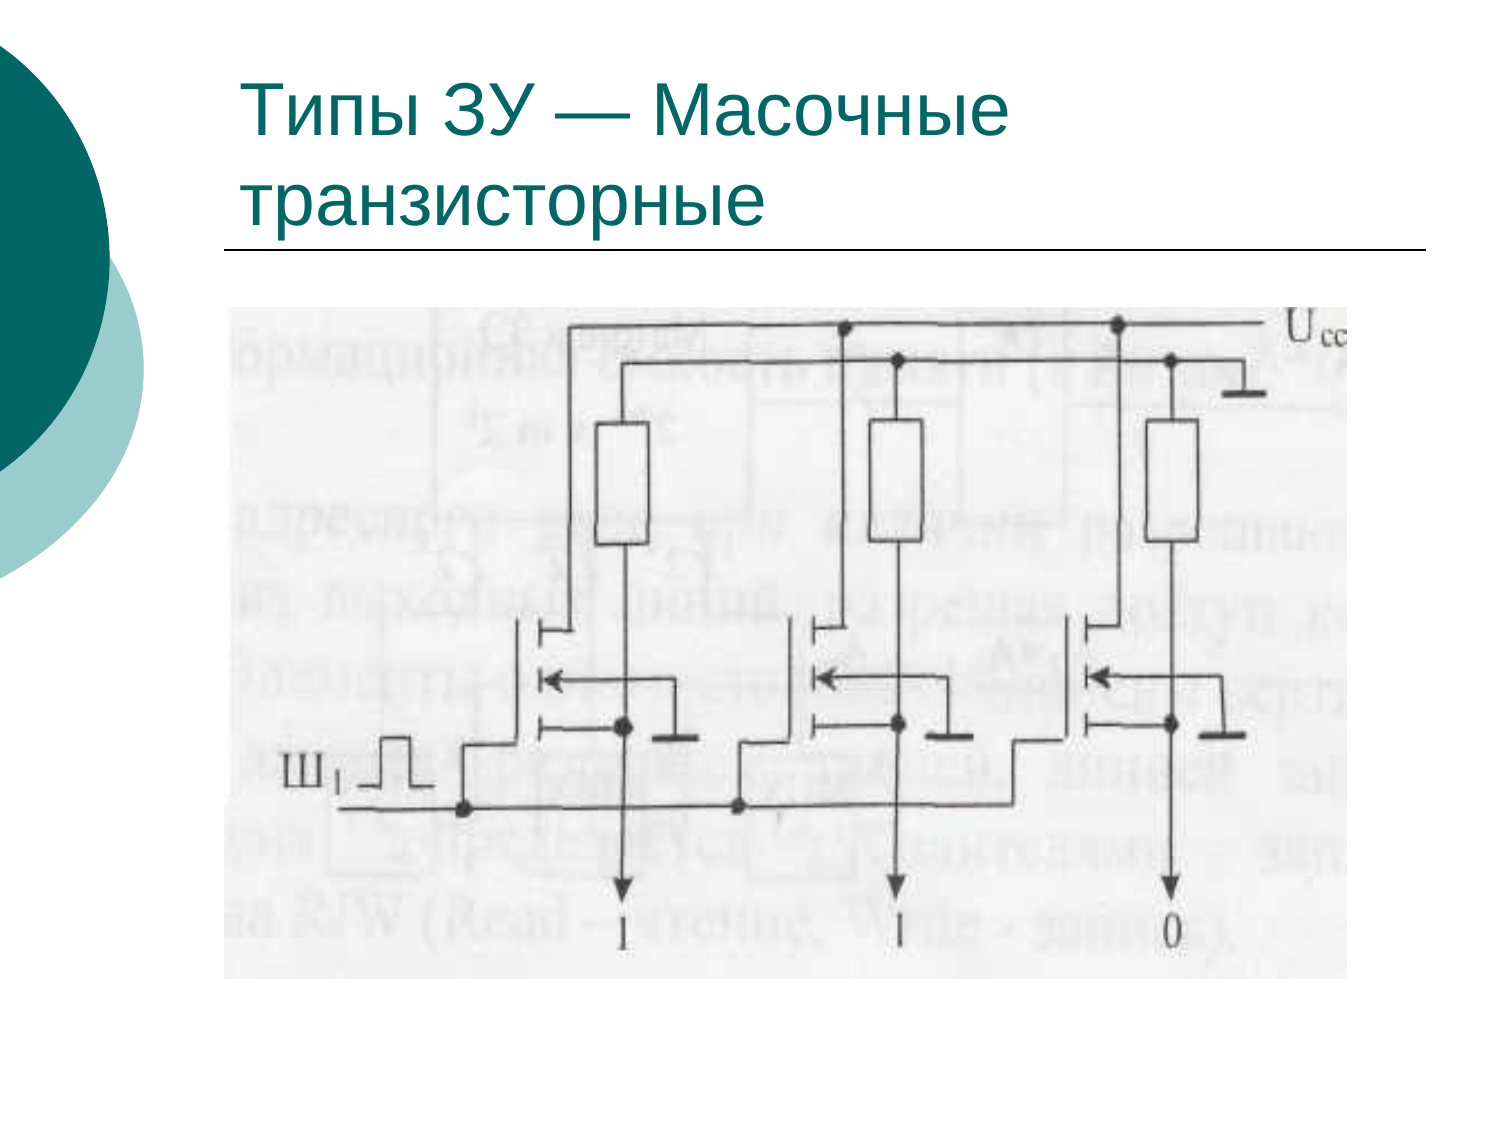

Типы ЗУ — Масочные транзисторные
# -